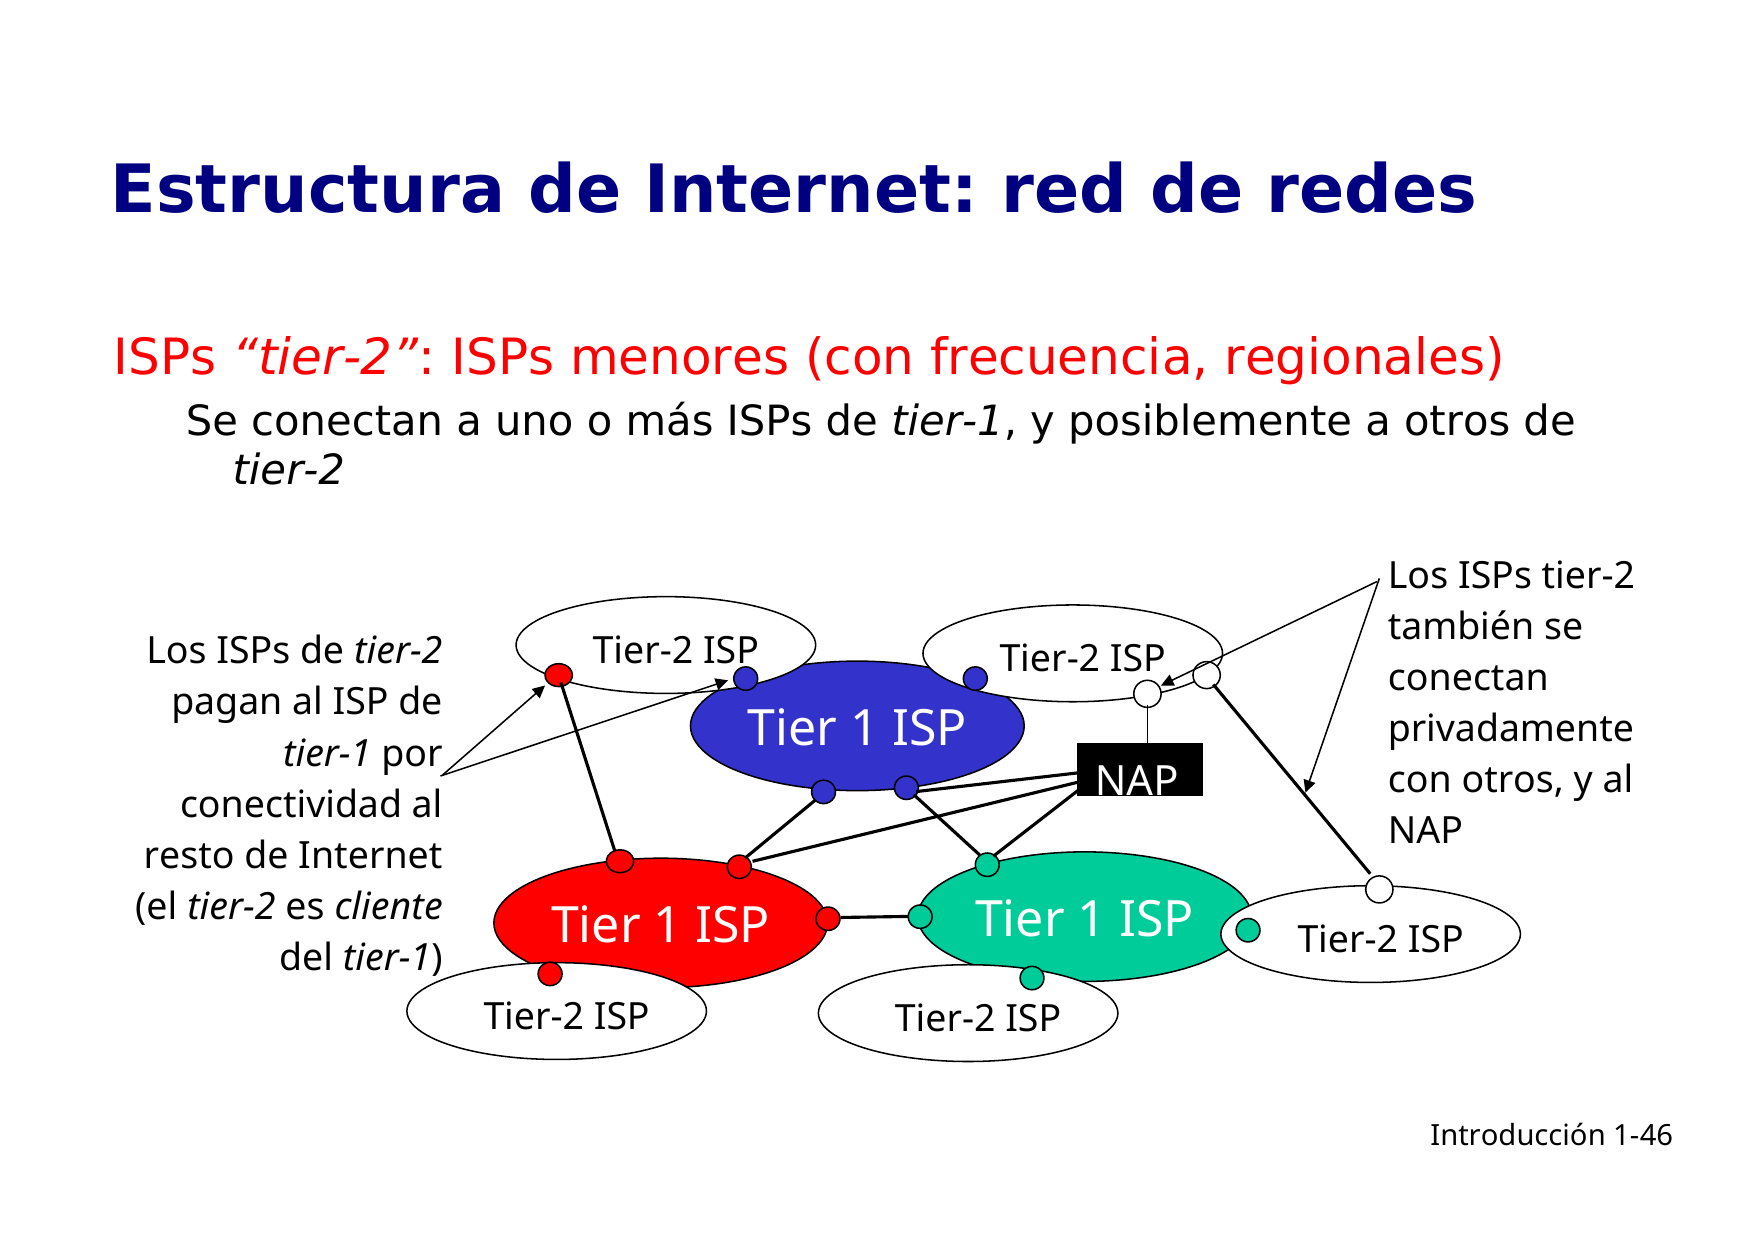

# Estructura de Internet: red de redes
ISPs “tier-2”: ISPs menores (con frecuencia, regionales)
Se conectan a uno o más ISPs de tier-1, y posiblemente a otros de tier-2
Los ISPs tier-2 también se conectan privadamente con otros, y al NAP
Tier-2 ISP
Tier-2 ISP
Tier-2 ISP
Tier-2 ISP
Tier-2 ISP
Los ISPs de tier-2 pagan al ISP de tier-1 por conectividad al resto de Internet (el tier-2 es cliente del tier-1)
Tier 1 ISP
NAP
Tier 1 ISP
Tier 1 ISP